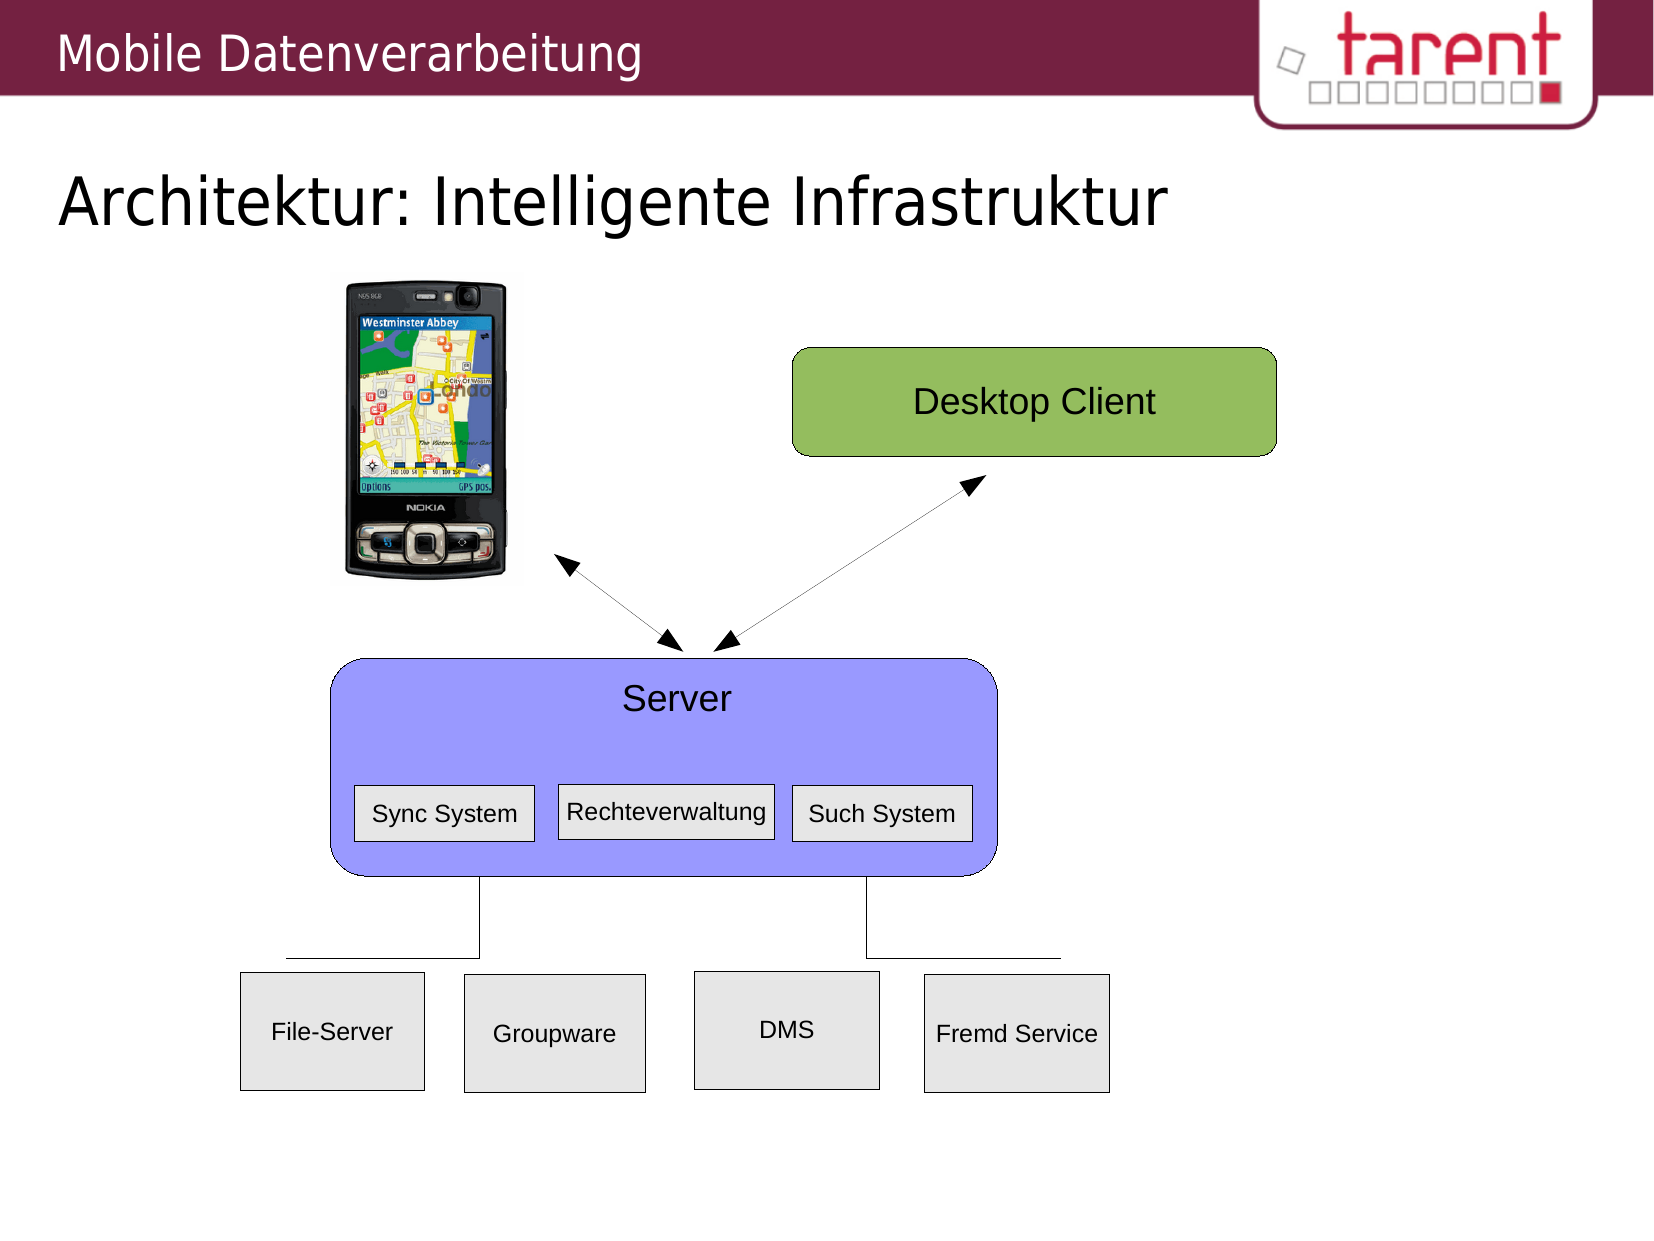

# Architektur: Intelligente Infrastruktur
Desktop Client
Server
Rechteverwaltung
Such System
Sync System
DMS
File-Server
Fremd Service
Groupware